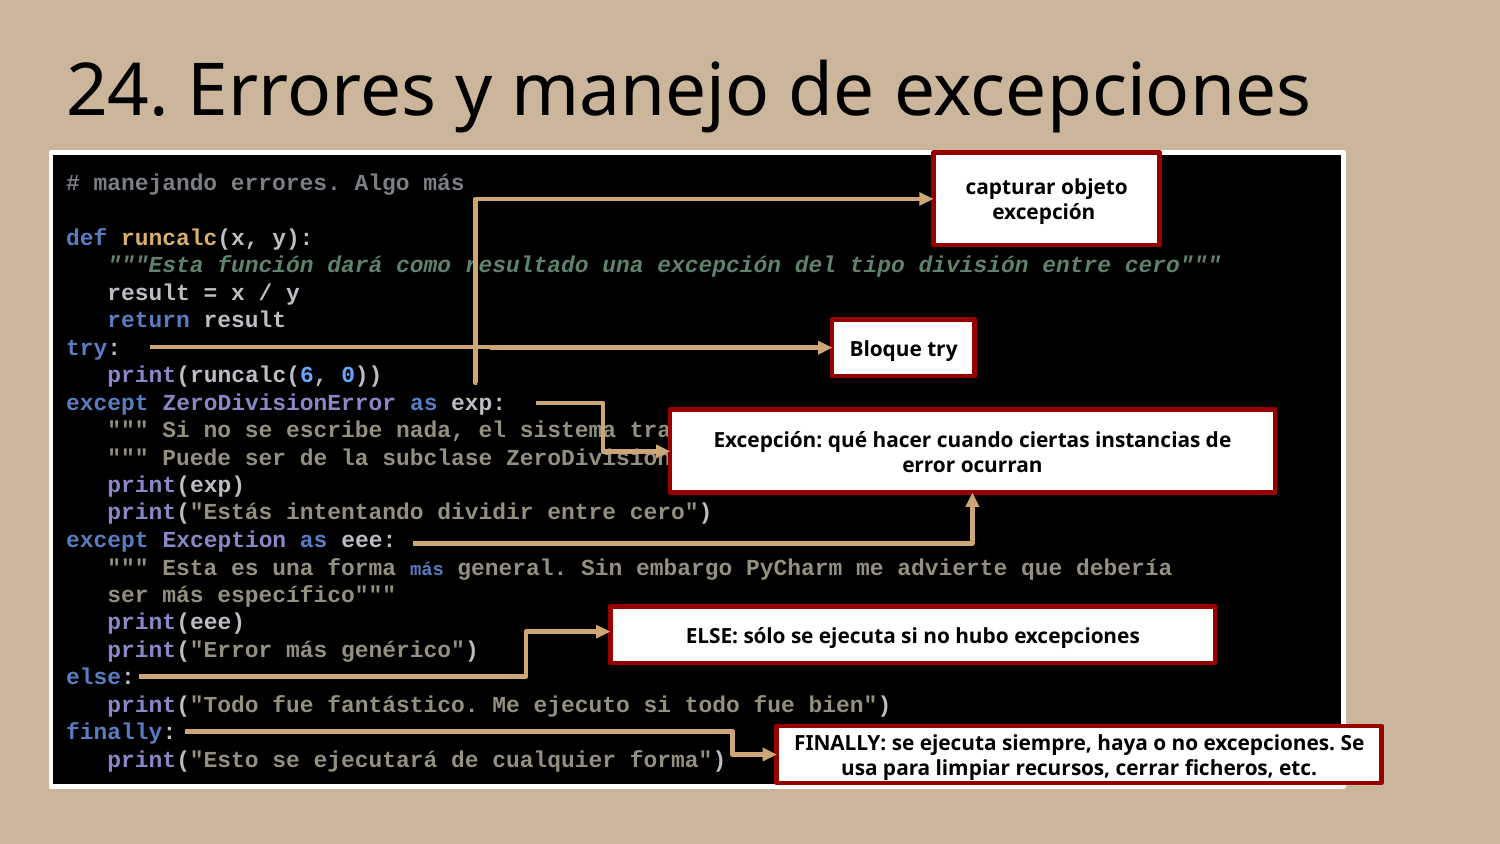

# 24. Errores y manejo de excepciones
# manejando errores. Algo más
def runcalc(x, y):
 """Esta función dará como resultado una excepción del tipo división entre cero"""
 result = x / y
 return result
try:
 print(runcalc(6, 0))
except ZeroDivisionError as exp:
 """ Si no se escribe nada, el sistema traza el error de forma estándar"""
 """ Puede ser de la subclase ZeroDivisionError o..."""
 print(exp)
 print("Estás intentando dividir entre cero")
except Exception as eee:
 """ Esta es una forma más general. Sin embargo PyCharm me advierte que debería
 ser más específico"""
 print(eee)
 print("Error más genérico")
else:
 print("Todo fue fantástico. Me ejecuto si todo fue bien")
finally:
 print("Esto se ejecutará de cualquier forma")
capturar objeto excepción
Bloque try
Excepción: qué hacer cuando ciertas instancias de error ocurran
ELSE: sólo se ejecuta si no hubo excepciones
FINALLY: se ejecuta siempre, haya o no excepciones. Se usa para limpiar recursos, cerrar ficheros, etc.